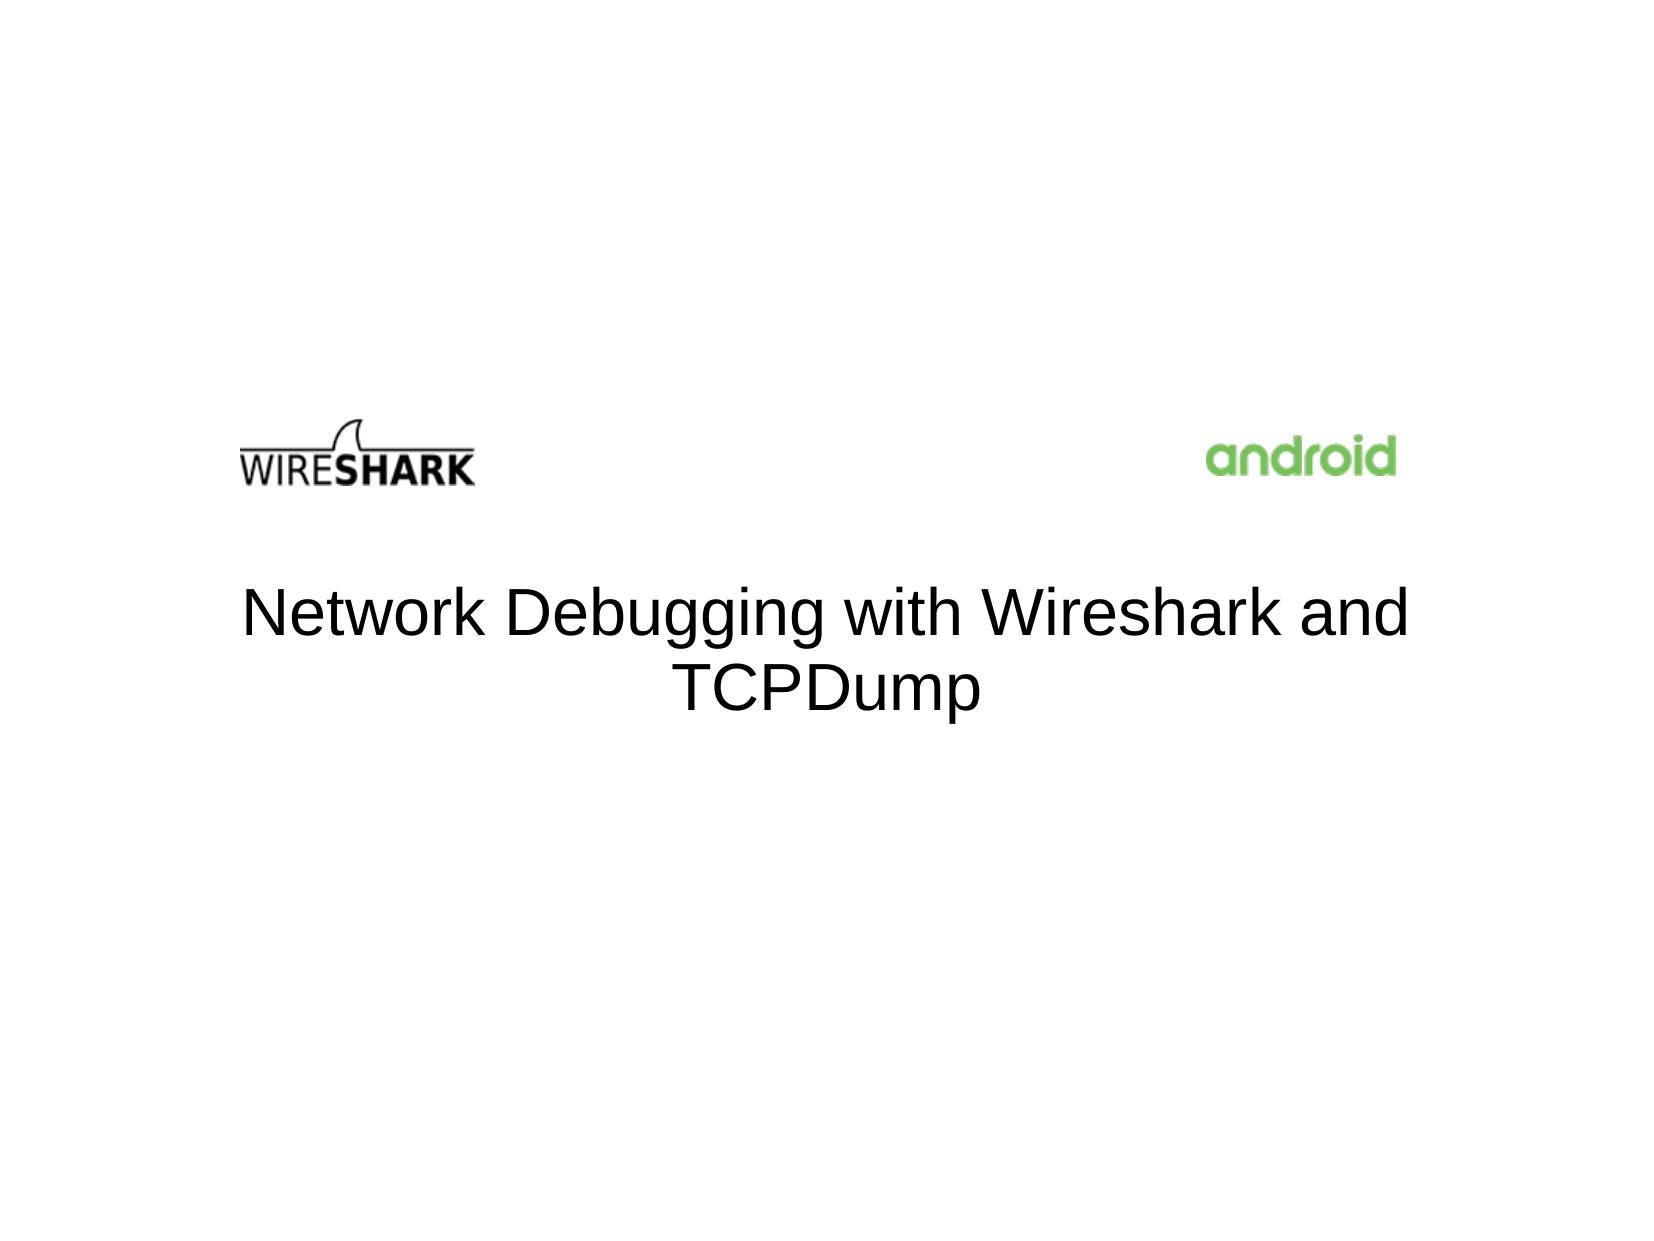

# Network Debugging with Wireshark and TCPDump